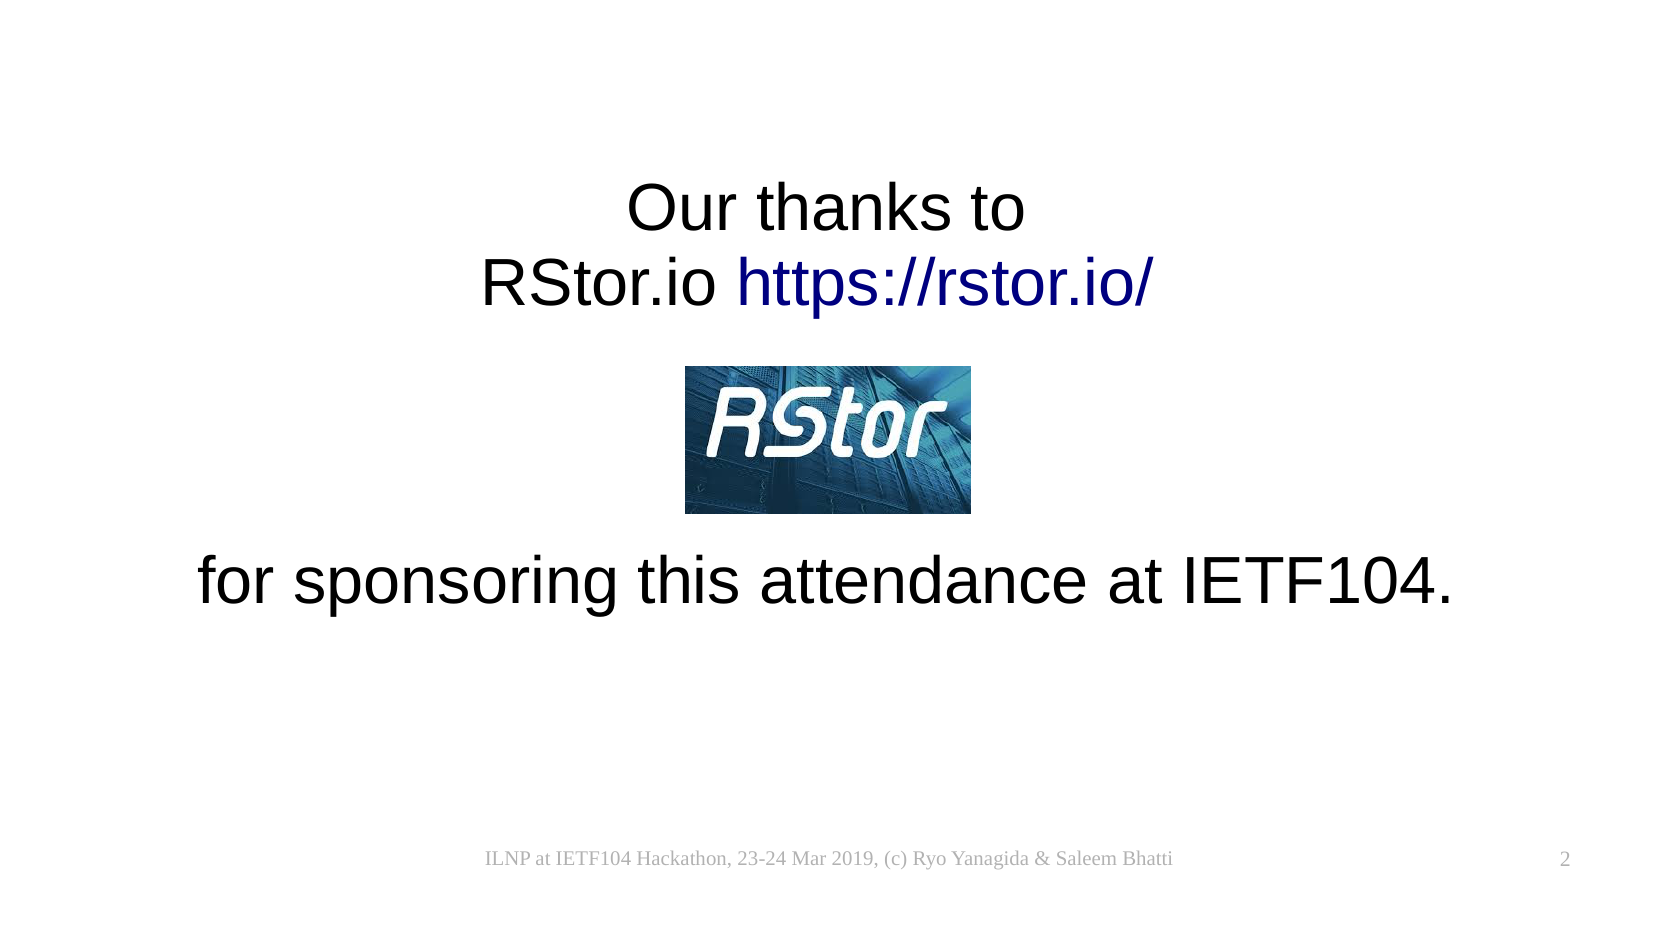

# Our thanks to RStor.io https://rstor.io/
for sponsoring this attendance at IETF104.
ILNP at IETF104 Hackathon, 23-24 Mar 2019, (c) Ryo Yanagida & Saleem Bhatti
2